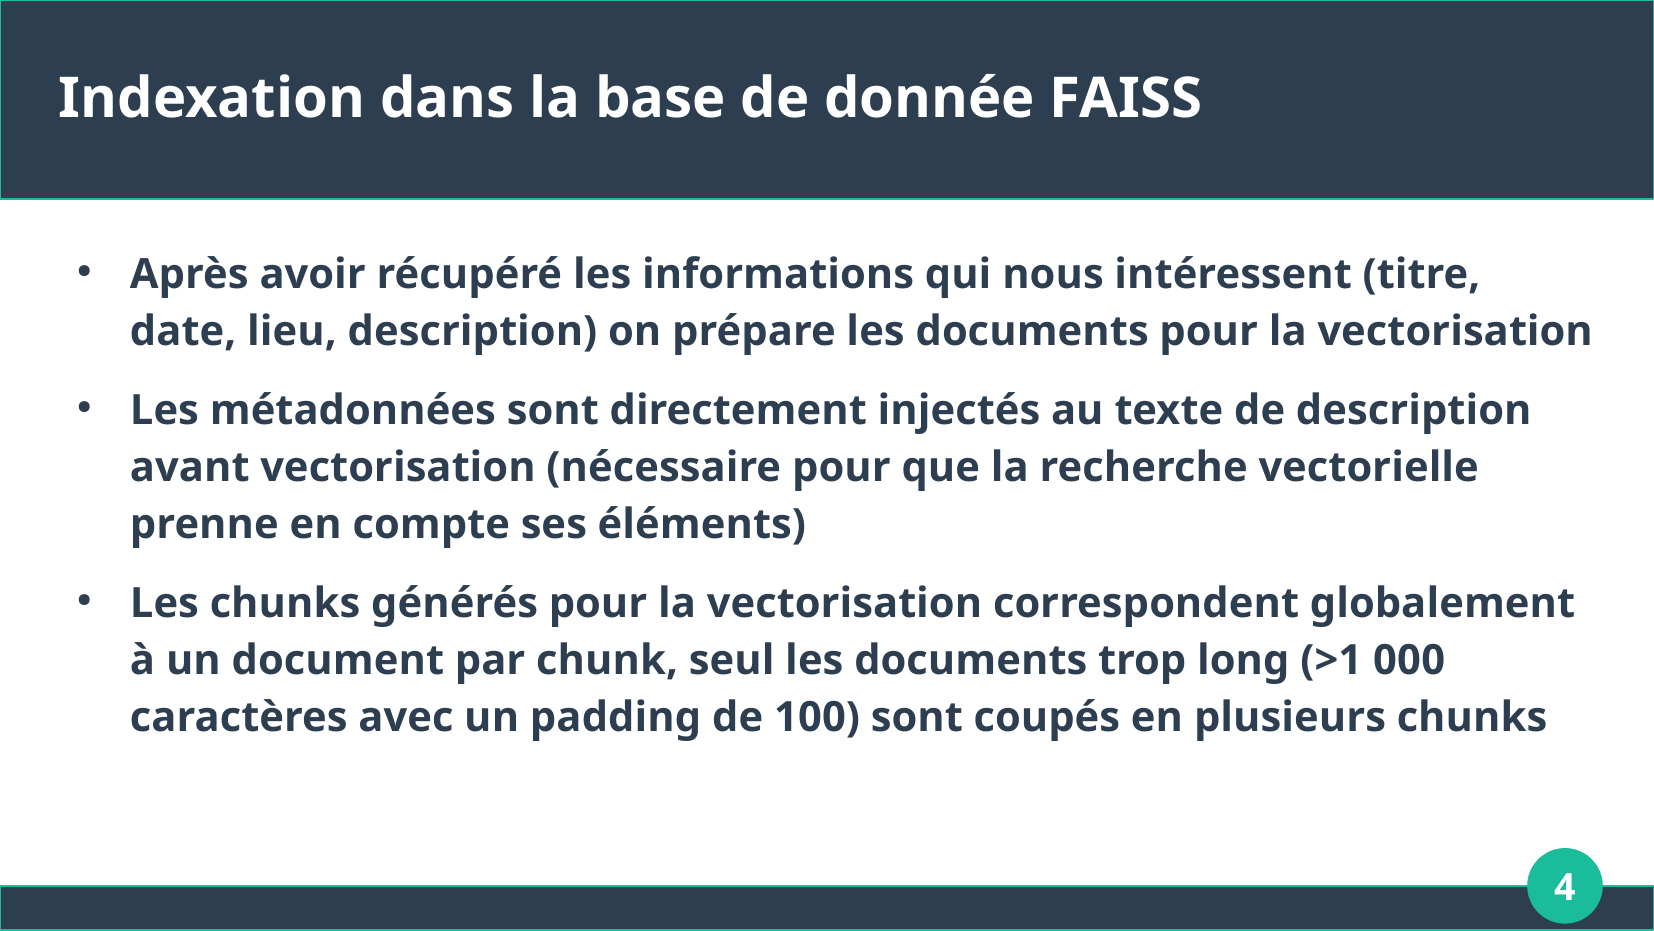

# Indexation dans la base de donnée FAISS
Après avoir récupéré les informations qui nous intéressent (titre, date, lieu, description) on prépare les documents pour la vectorisation
Les métadonnées sont directement injectés au texte de description avant vectorisation (nécessaire pour que la recherche vectorielle prenne en compte ses éléments)
Les chunks générés pour la vectorisation correspondent globalement à un document par chunk, seul les documents trop long (>1 000 caractères avec un padding de 100) sont coupés en plusieurs chunks
4